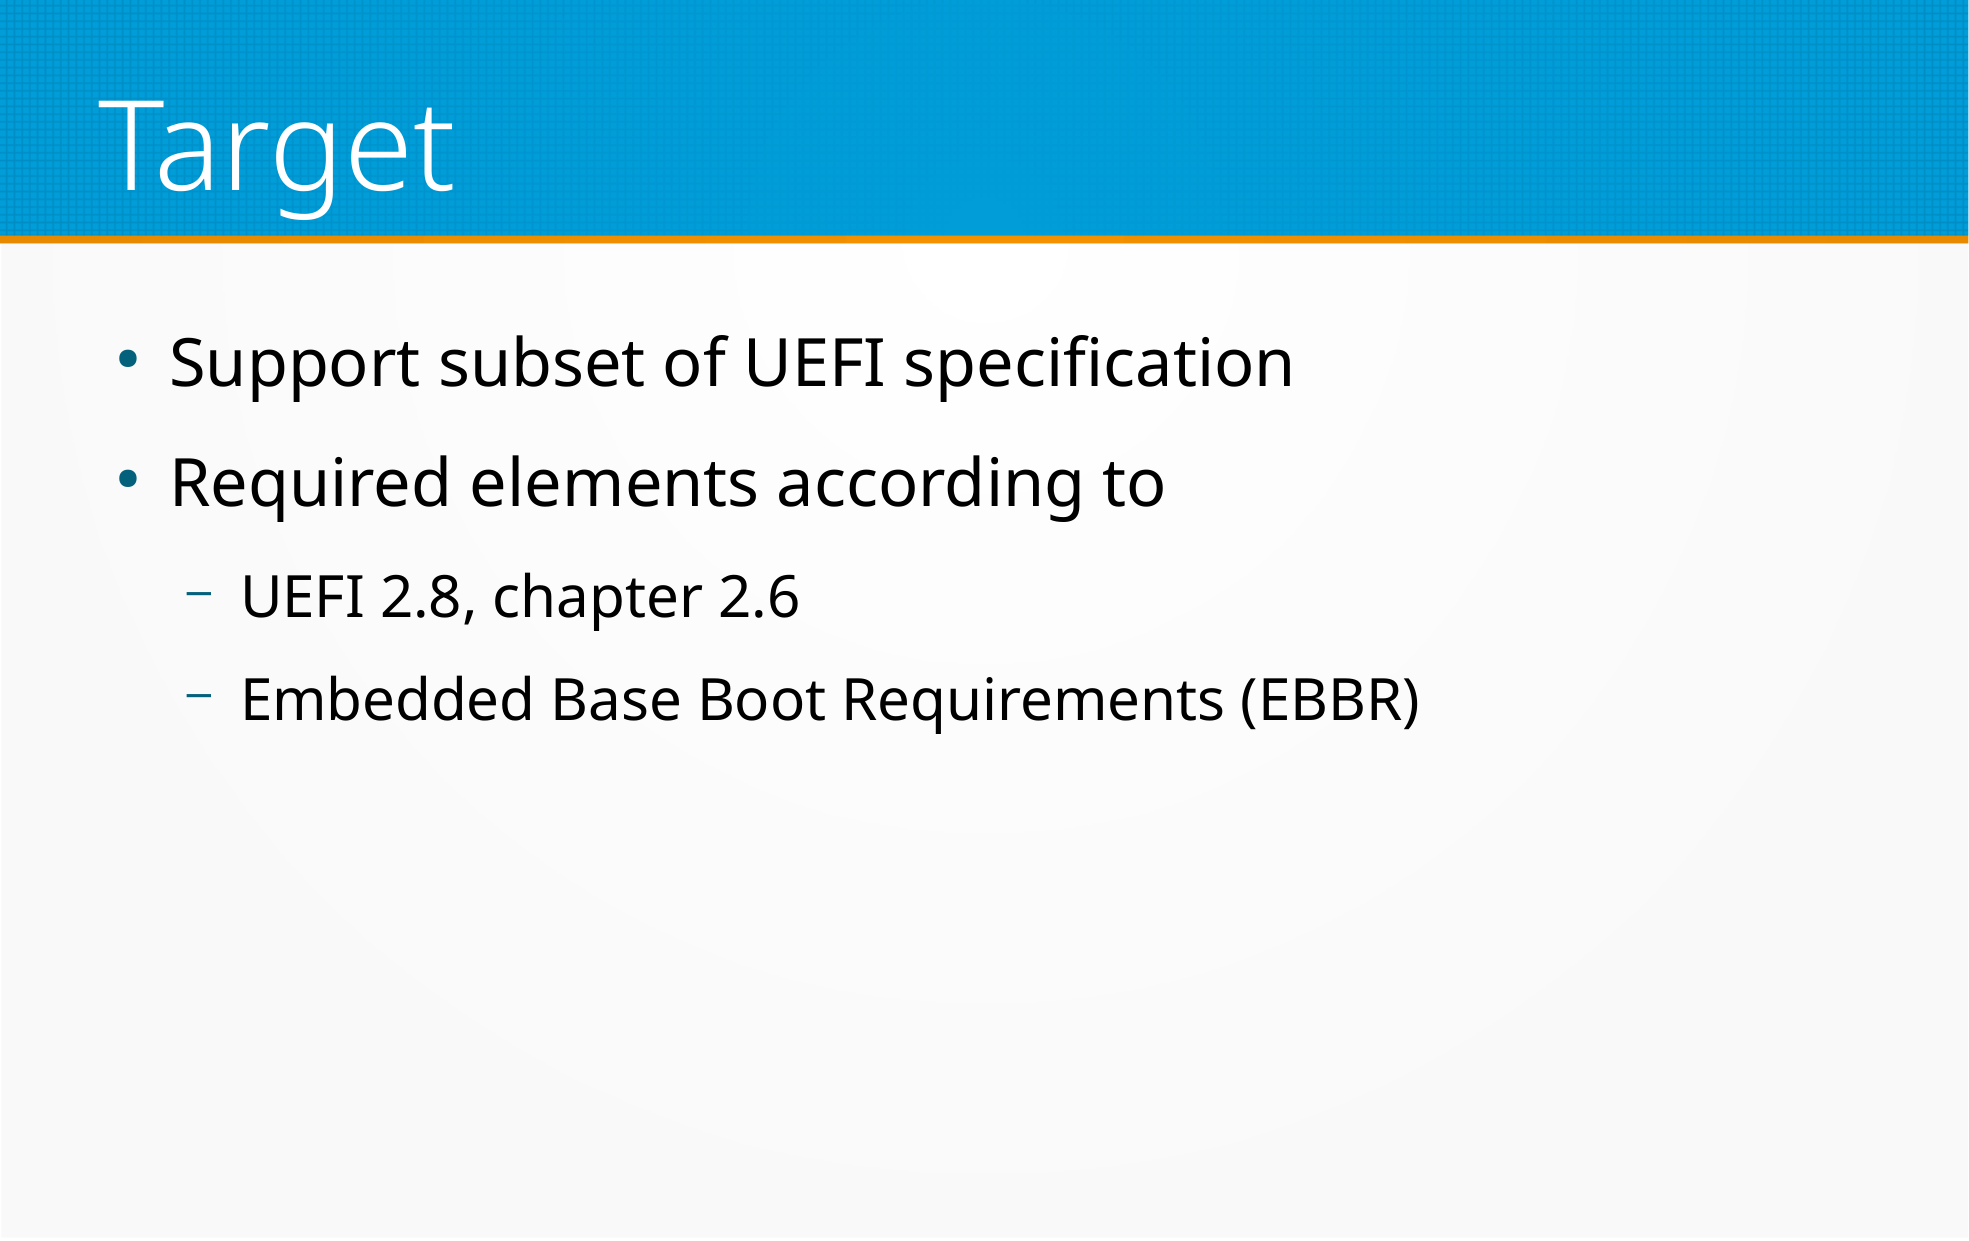

# Target
Support subset of UEFI specification
Required elements according to
UEFI 2.8, chapter 2.6
Embedded Base Boot Requirements (EBBR)